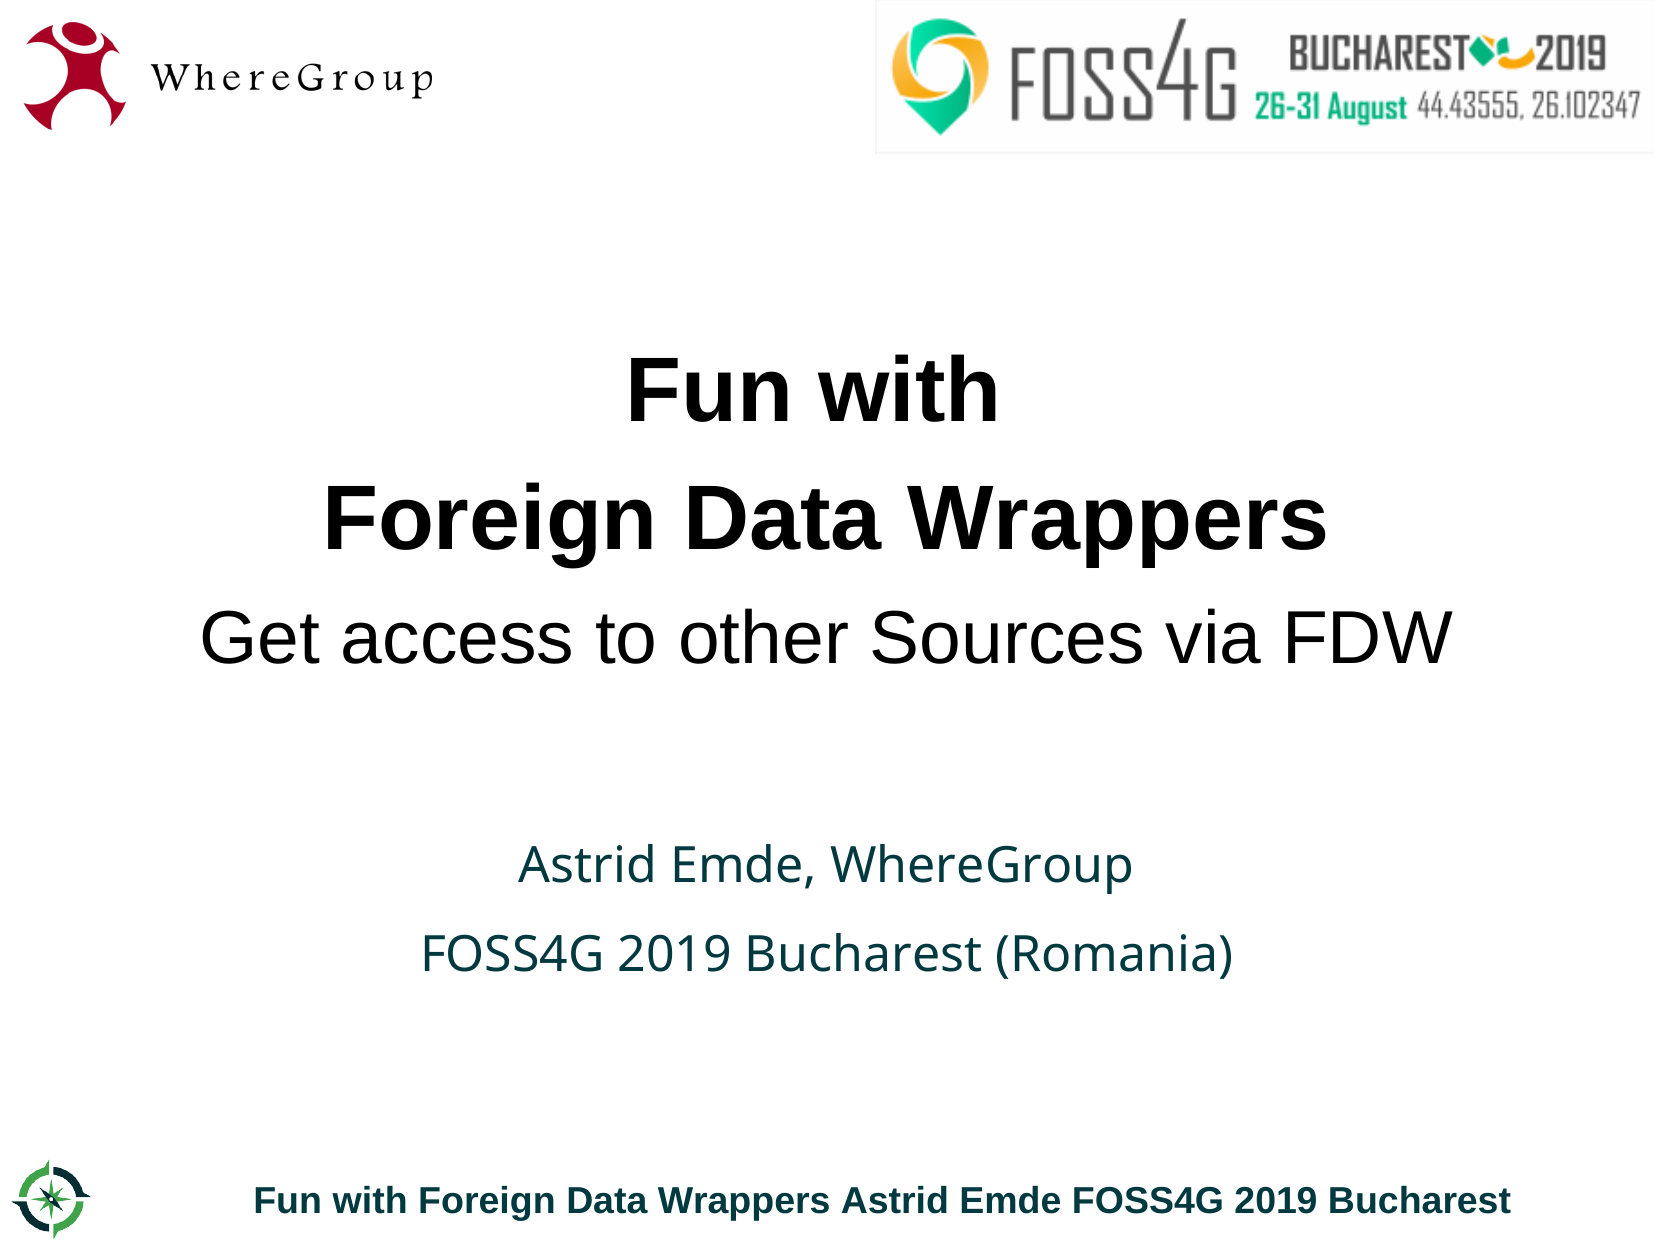

Fun with
Foreign Data Wrappers
Get access to other Sources via FDW
Astrid Emde, WhereGroup
FOSS4G 2019 Bucharest (Romania)